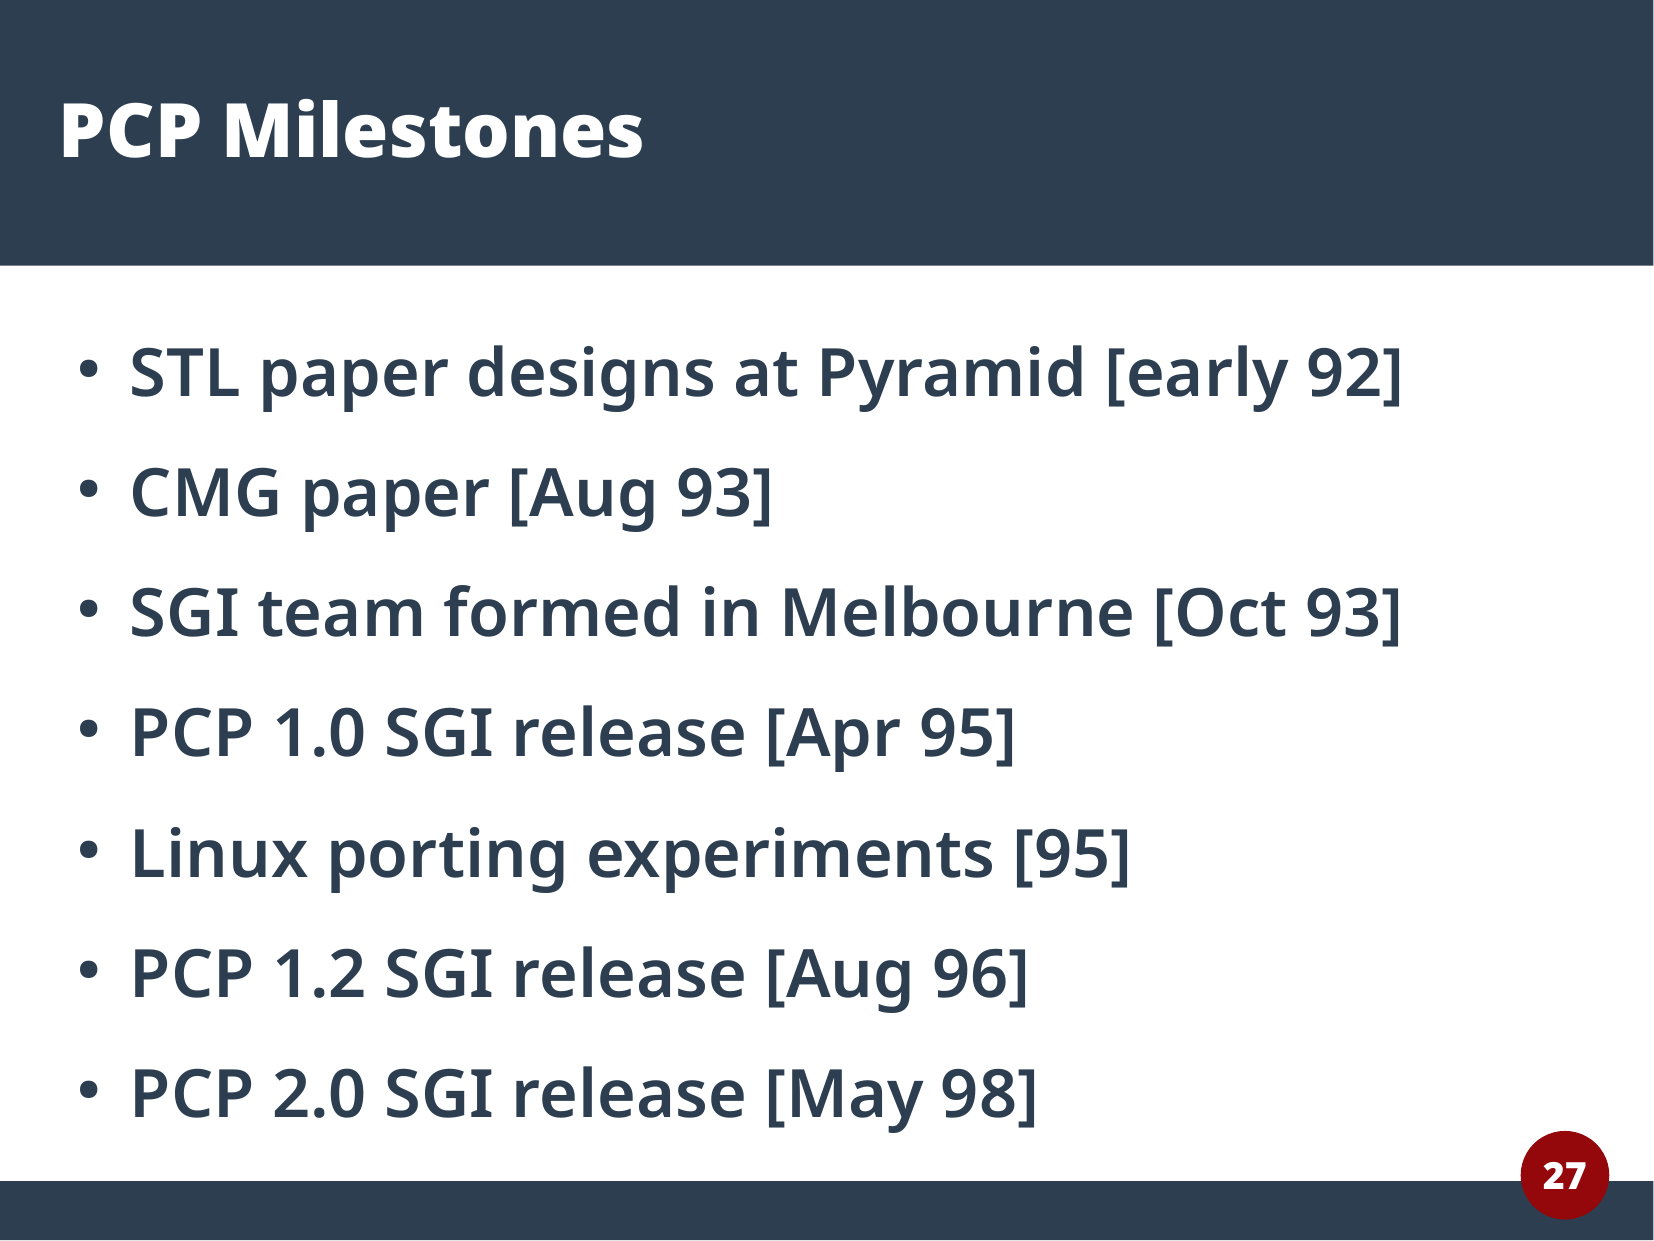

# PCP Milestones
STL paper designs at Pyramid [early 92]
CMG paper [Aug 93]
SGI team formed in Melbourne [Oct 93]
PCP 1.0 SGI release [Apr 95]
Linux porting experiments [95]
PCP 1.2 SGI release [Aug 96]
PCP 2.0 SGI release [May 98]
27